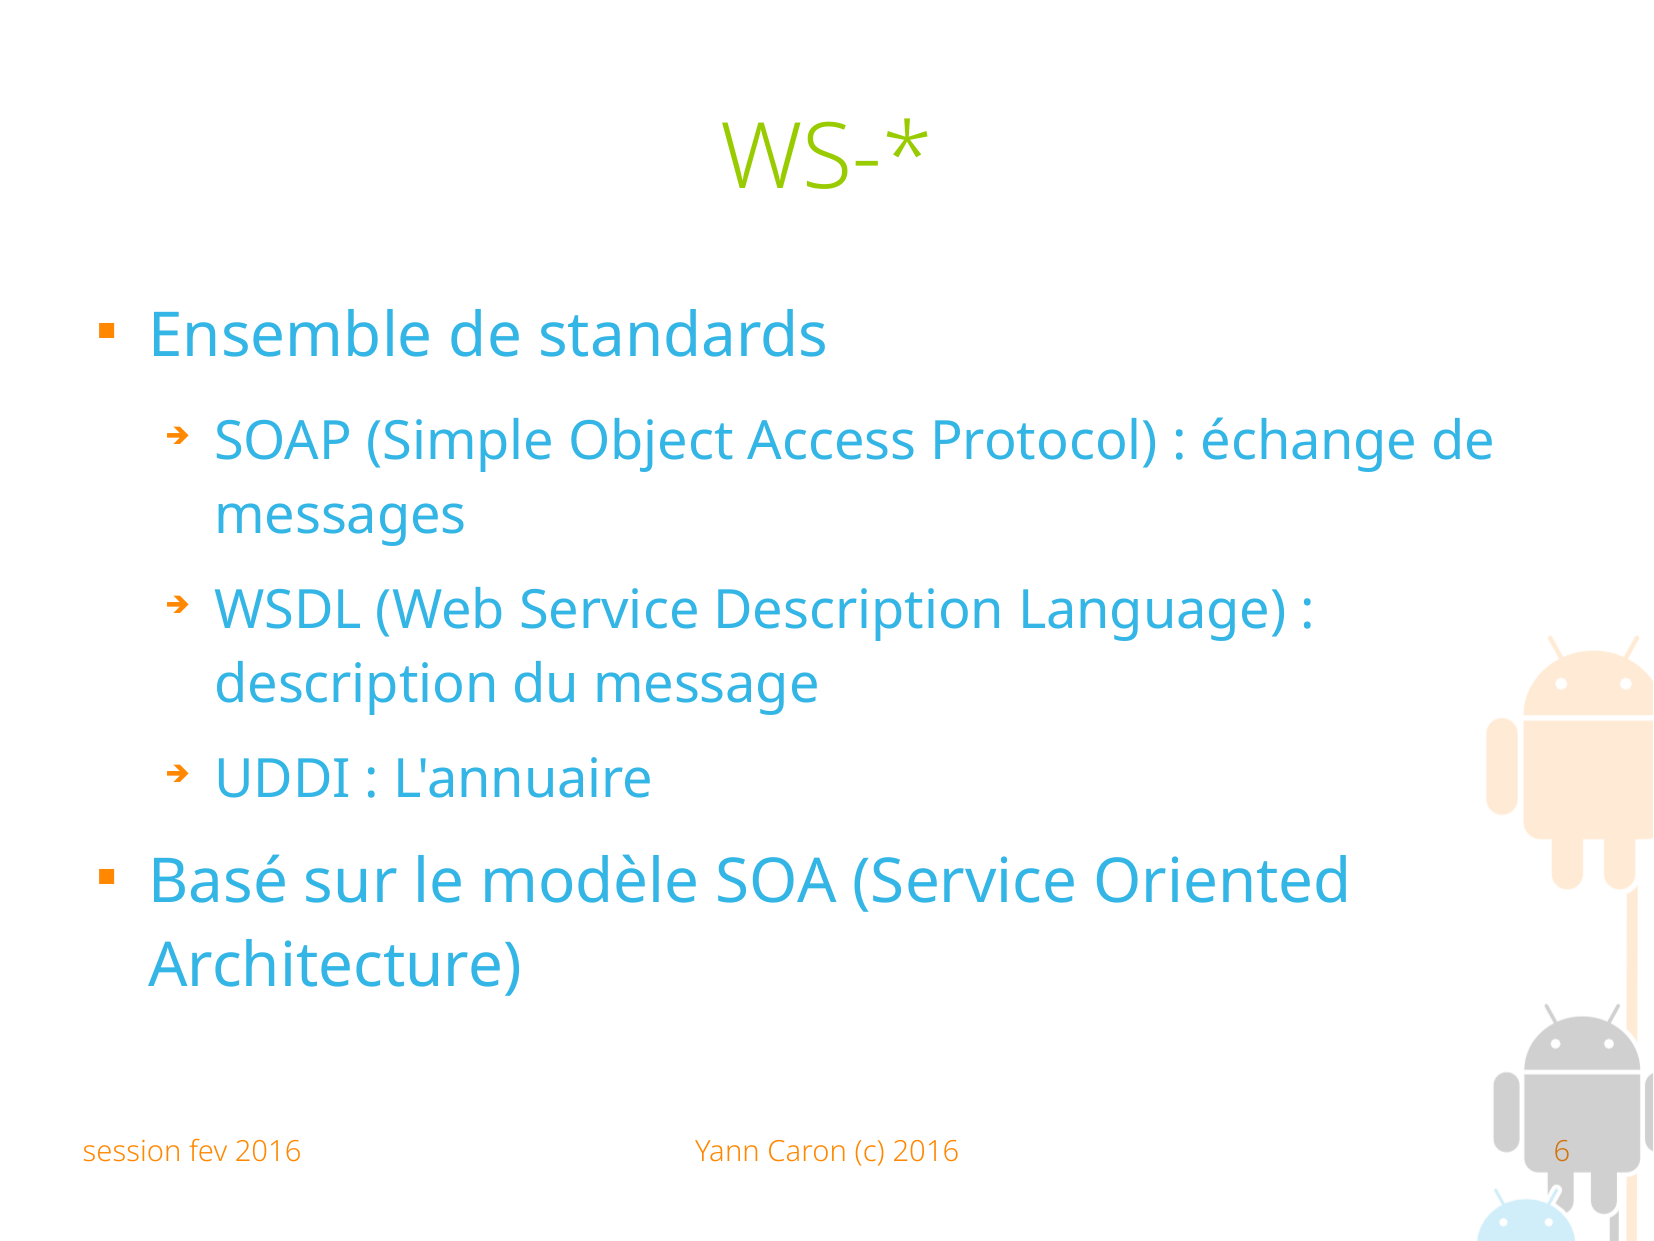

# WS-*
Ensemble de standards
SOAP (Simple Object Access Protocol) : échange de messages
WSDL (Web Service Description Language) : description du message
UDDI : L'annuaire
Basé sur le modèle SOA (Service Oriented Architecture)
session fev 2016
Yann Caron (c) 2016
6